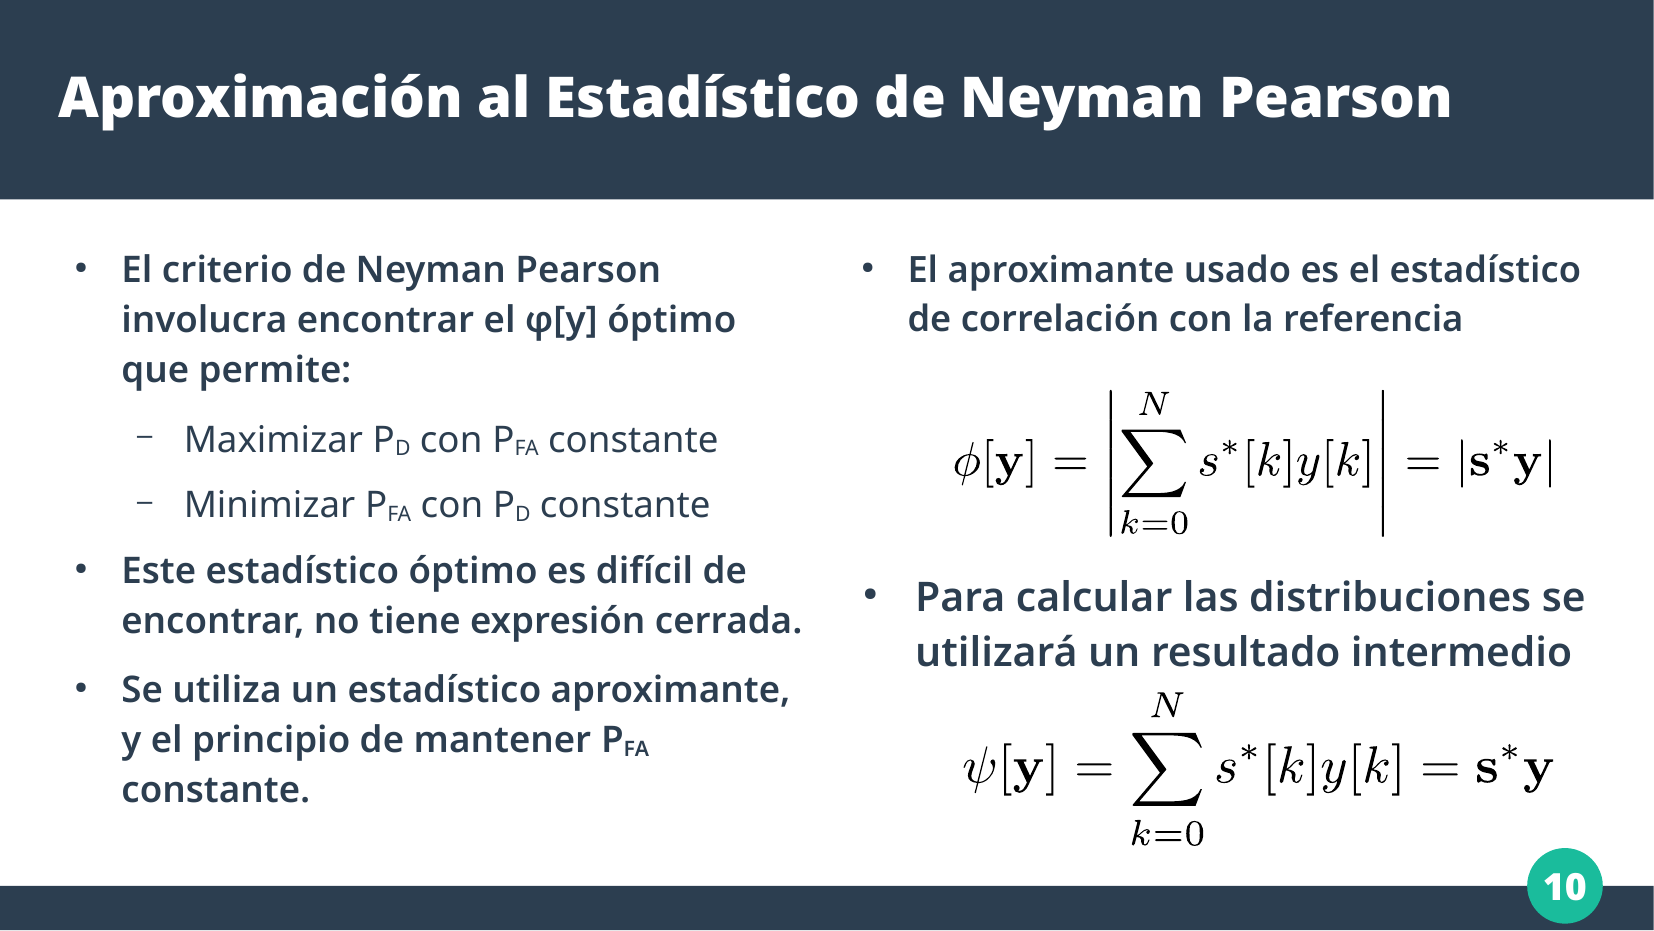

Aproximación al Estadístico de Neyman Pearson
# El criterio de Neyman Pearson involucra encontrar el φ[y] óptimo que permite:
Maximizar PD con PFA constante
Minimizar PFA con PD constante
Este estadístico óptimo es difícil de encontrar, no tiene expresión cerrada.
Se utiliza un estadístico aproximante, y el principio de mantener PFA constante.
El aproximante usado es el estadístico de correlación con la referencia
Para calcular las distribuciones se utilizará un resultado intermedio